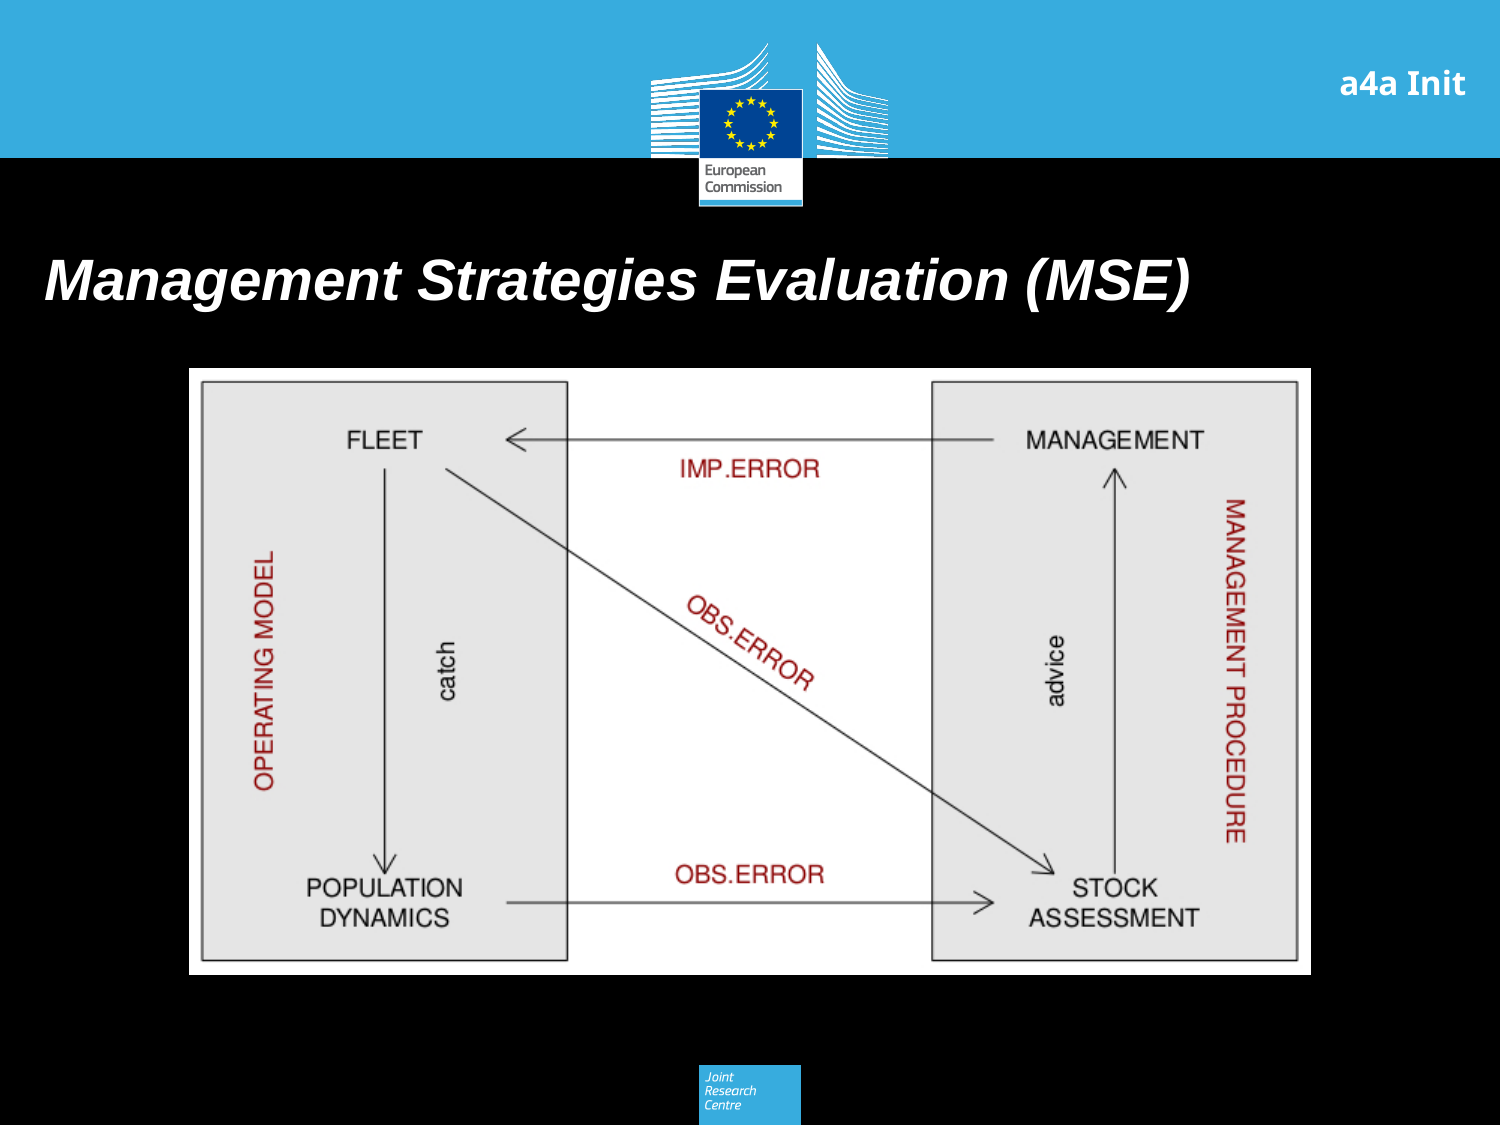

# a4a Init
Management Strategies Evaluation (MSE)